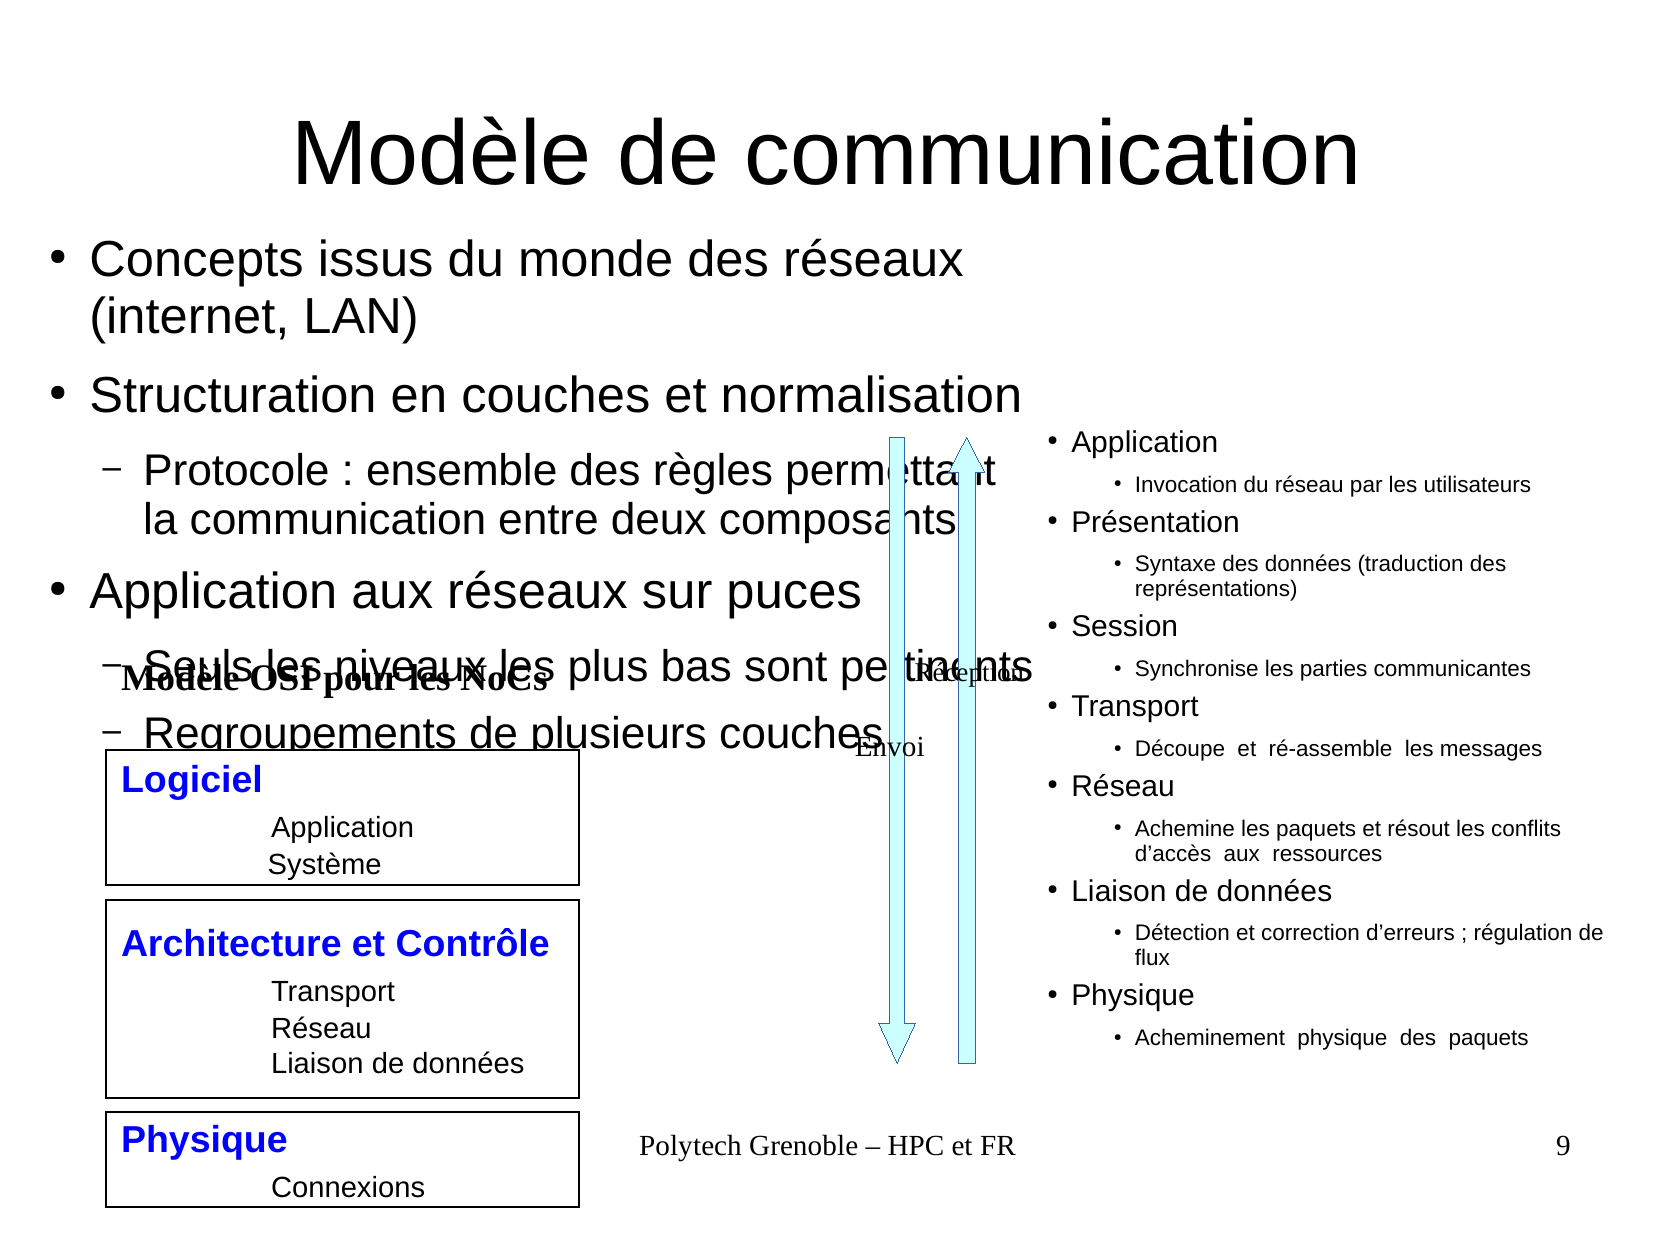

# Modèle de communication
Concepts issus du monde des réseaux (internet, LAN)
Structuration en couches et normalisation
Protocole : ensemble des règles permettant la communication entre deux composants
Application aux réseaux sur puces
Seuls les niveaux les plus bas sont pertinents
Regroupements de plusieurs couches
Application
Invocation du réseau par les utilisateurs
Présentation
Syntaxe des données (traduction des représentations)
Session
Synchronise les parties communicantes
Transport
Découpe et ré-assemble les messages
Réseau
Achemine les paquets et résout les conflits d’accès aux ressources
Liaison de données
Détection et correction d’erreurs ; régulation de flux
Physique
Acheminement physique des paquets
Modèle OSI pour les NoCs
Réception
Envoi
Logiciel
	Application
 Système
Architecture et Contrôle
	Transport
	Réseau
	Liaison de données
Physique
	Connexions
Matthieu PAYET
9